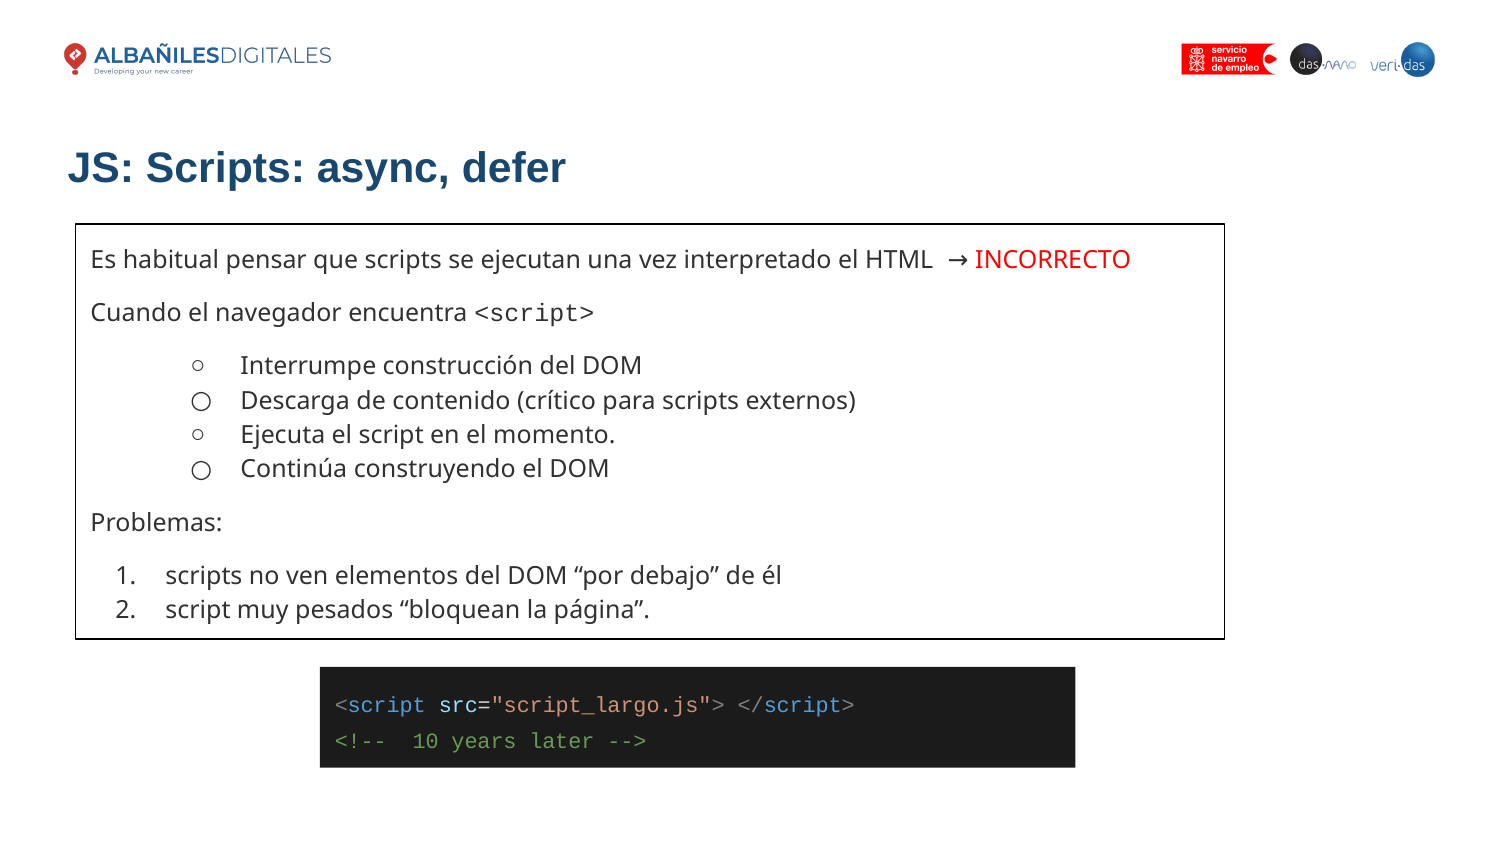

JS: Scripts: async, defer
Es habitual pensar que scripts se ejecutan una vez interpretado el HTML → INCORRECTO
Cuando el navegador encuentra <script>
Interrumpe construcción del DOM
Descarga de contenido (crítico para scripts externos)
Ejecuta el script en el momento.
Continúa construyendo el DOM
Problemas:
scripts no ven elementos del DOM “por debajo” de él
script muy pesados “bloquean la página”.
<script src="script_largo.js"> </script>
<!-- 10 years later -->